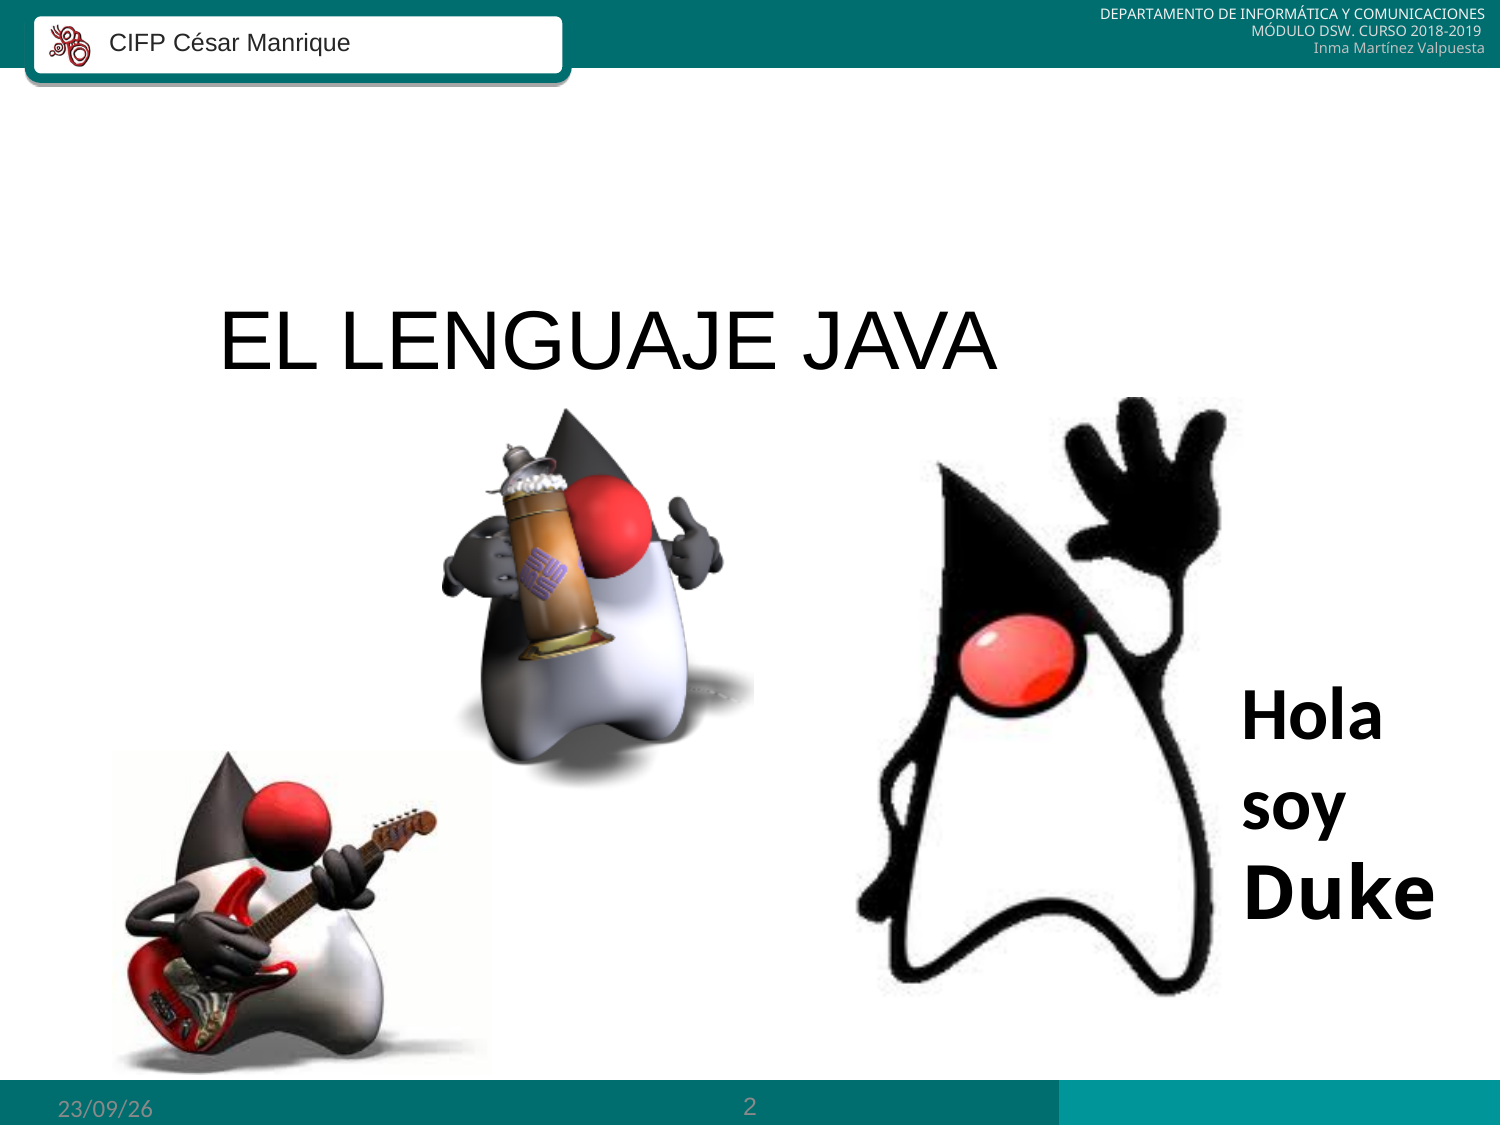

# EL LENGUAJE JAVA
Hola
soy
Duke
2